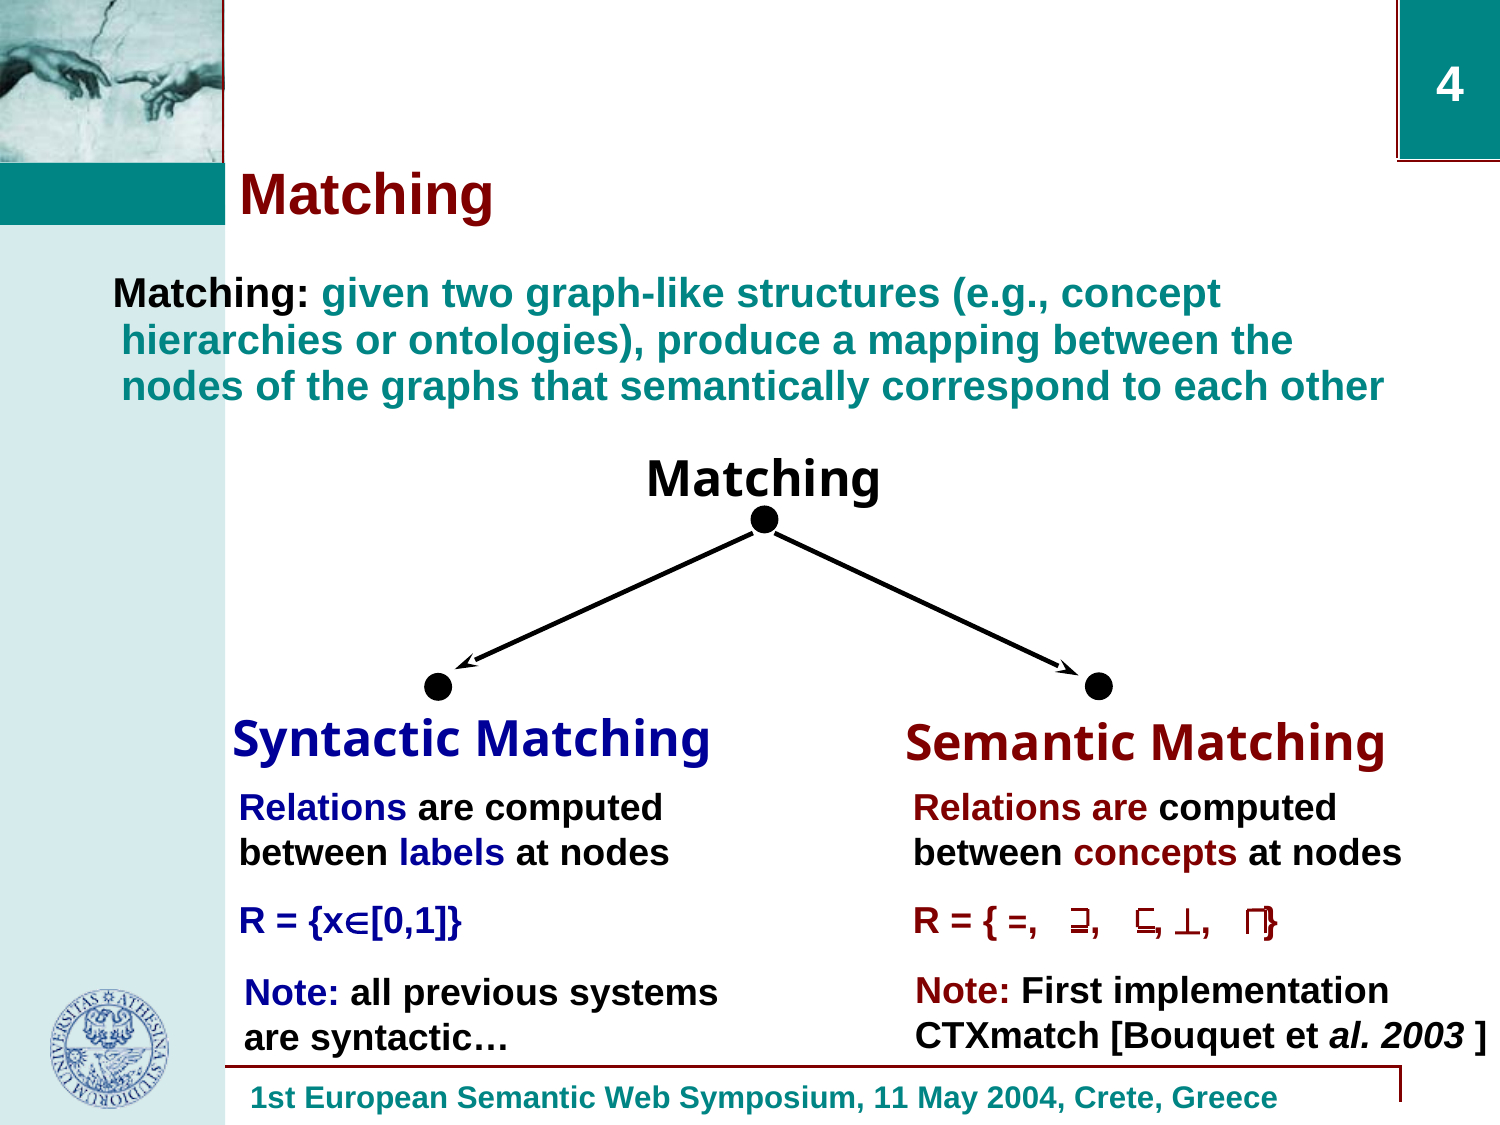

4
# Matching
 Matching: given two graph-like structures (e.g., concept hierarchies or ontologies), produce a mapping between the nodes of the graphs that semantically correspond to each other
Matching
Syntactic Matching
Semantic Matching
Relations are computed between concepts at nodes
R = { =, , , , }
Relations are computed between labels at nodes
R = {x[0,1]}
 Note: First implementation CTXmatch [Bouquet et al. 2003 ]
 Note: all previous systems are syntactic…